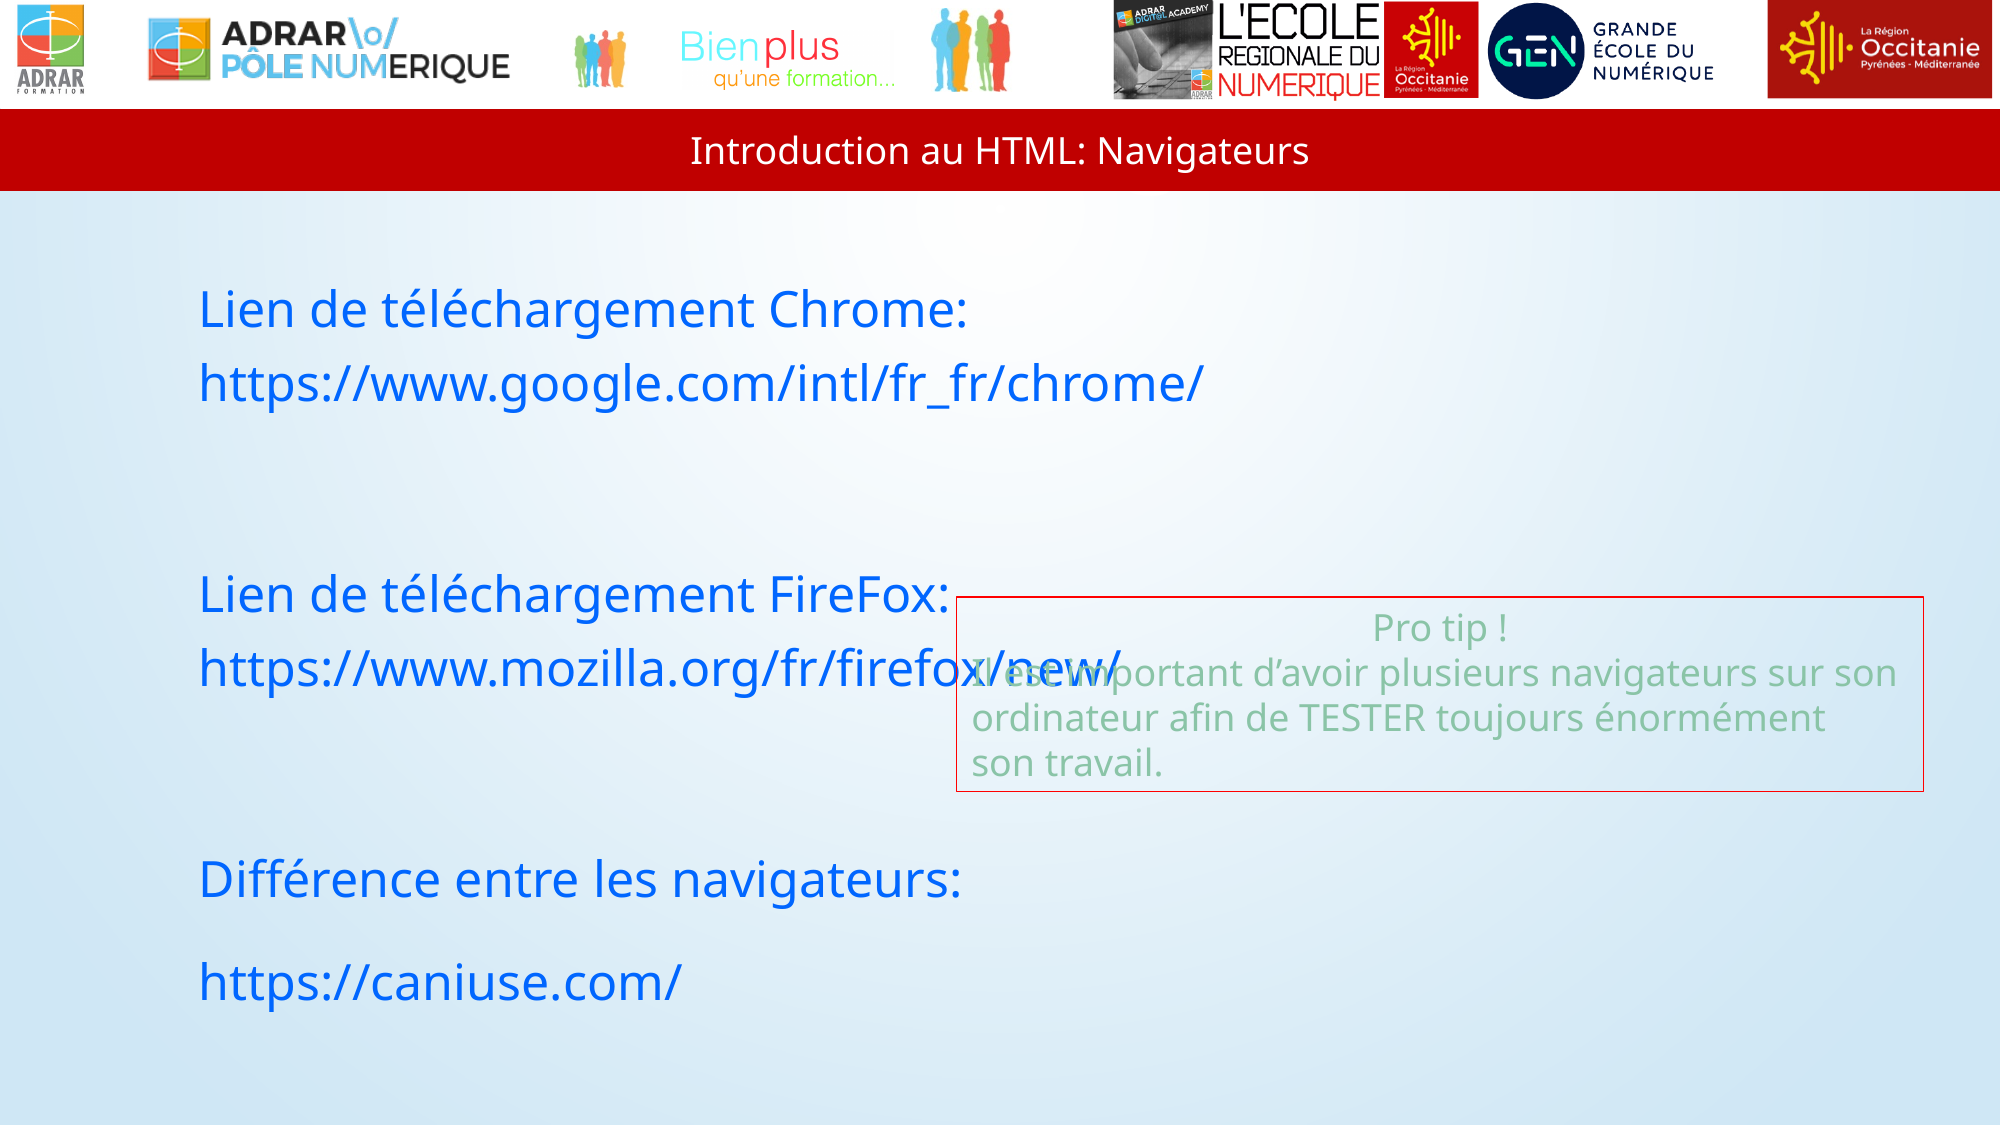

Présentation: Navigateurs
Introduction au HTML: Navigateurs
# Lien de téléchargement Chrome: https://www.google.com/intl/fr_fr/chrome/
Lien de téléchargement FireFox: https://www.mozilla.org/fr/firefox/new/
Différence entre les navigateurs:
https://caniuse.com/
Pro tip !
Il est important d’avoir plusieurs navigateurs sur son
ordinateur afin de TESTER toujours énormément
son travail.